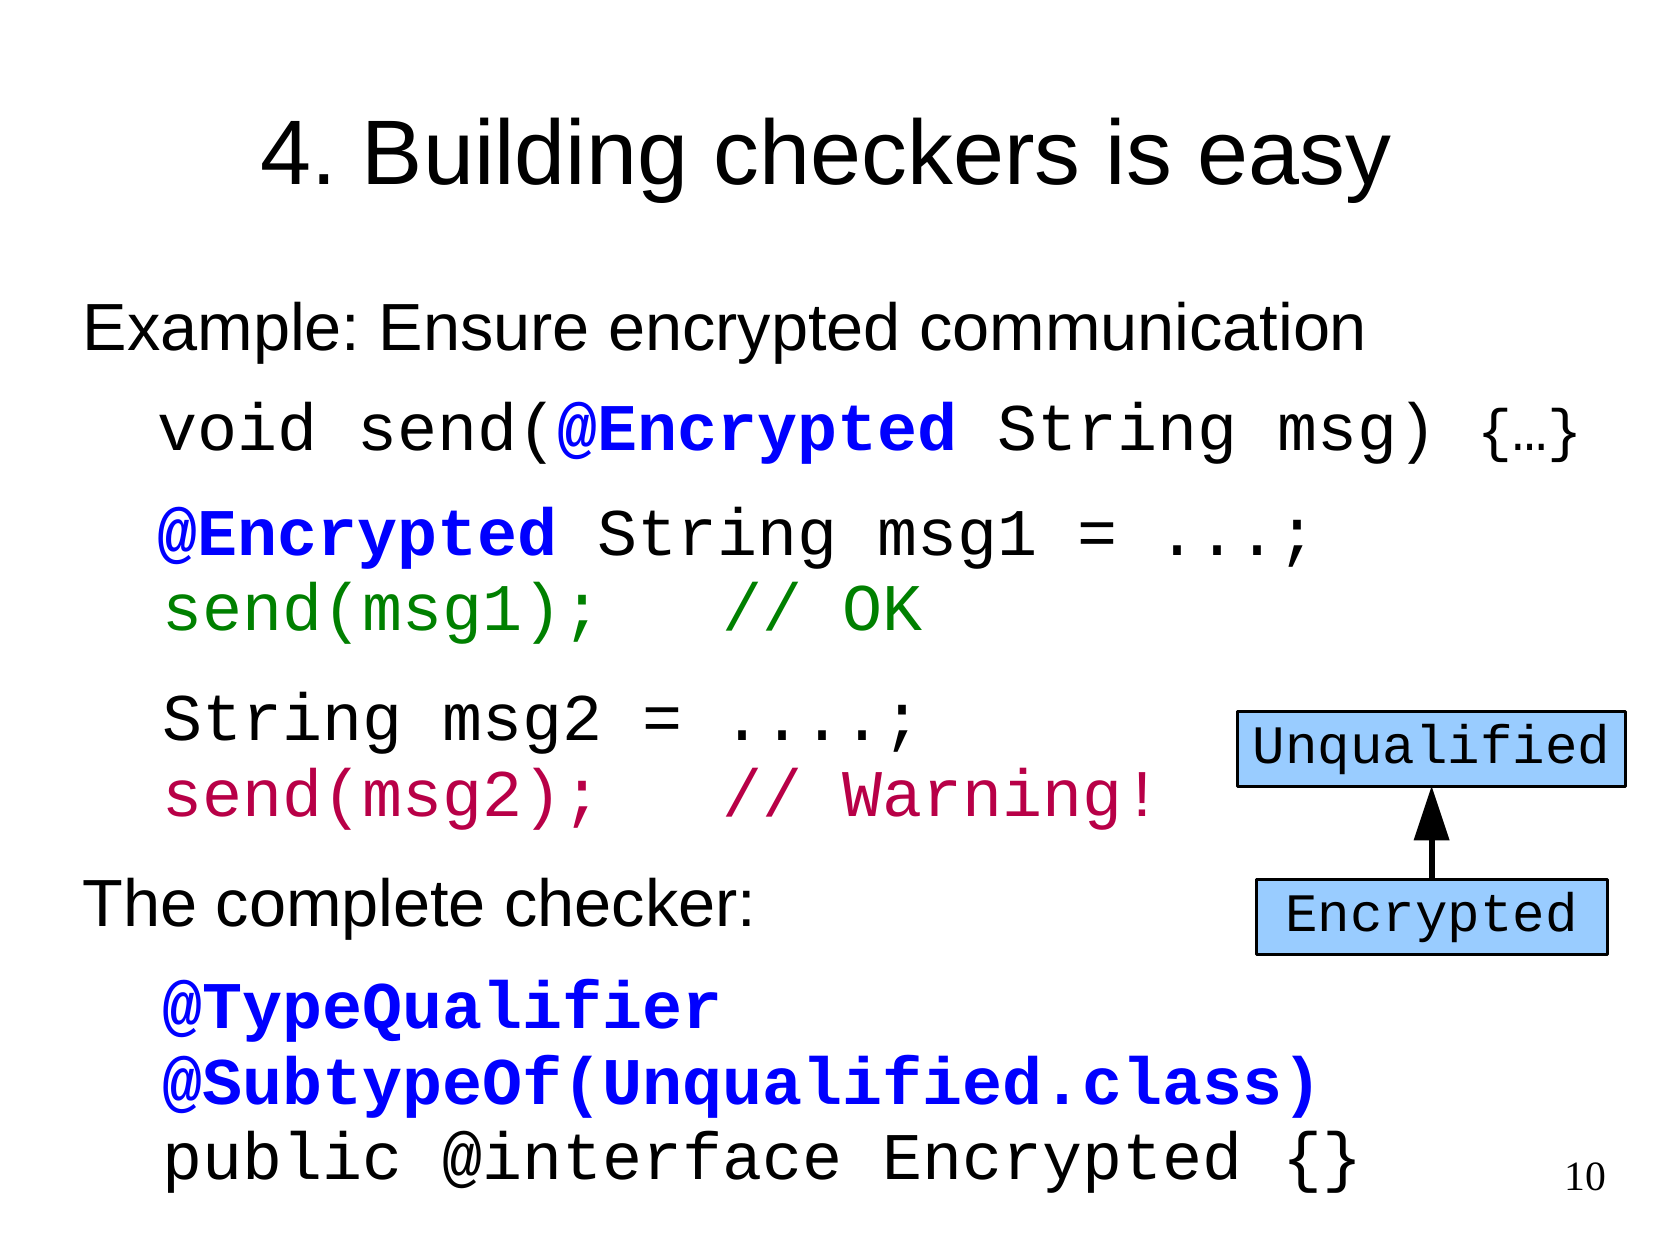

# 4. Building checkers is easy
Example: Ensure encrypted communication
 	void send(@Encrypted String msg) {…}
 	@Encrypted String msg1 = ...;
 send(msg1); // OK
 String msg2 = ....;
 send(msg2); // Warning!
The complete checker:
 @TypeQualifier
 @SubtypeOf(Unqualified.class)
 public @interface Encrypted {}
Unqualified
Encrypted
10